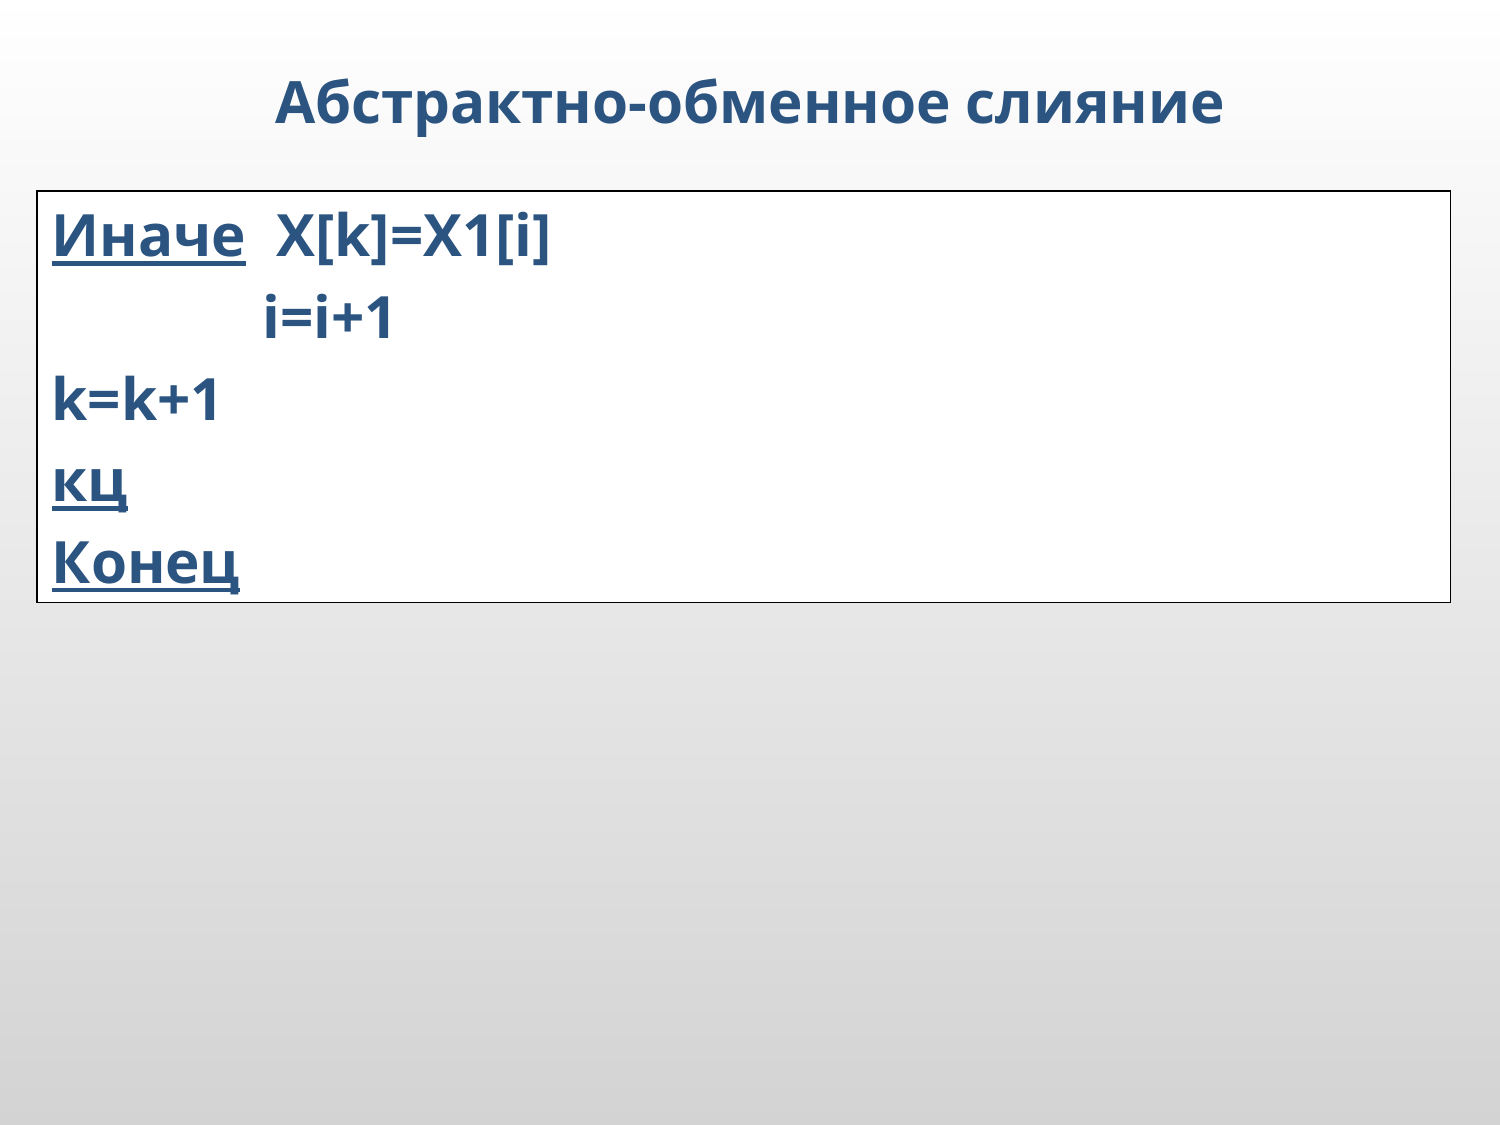

Абстрактно-обменное слияние
Иначе X[k]=X1[i]
	 i=i+1
k=k+1
кц
Конец